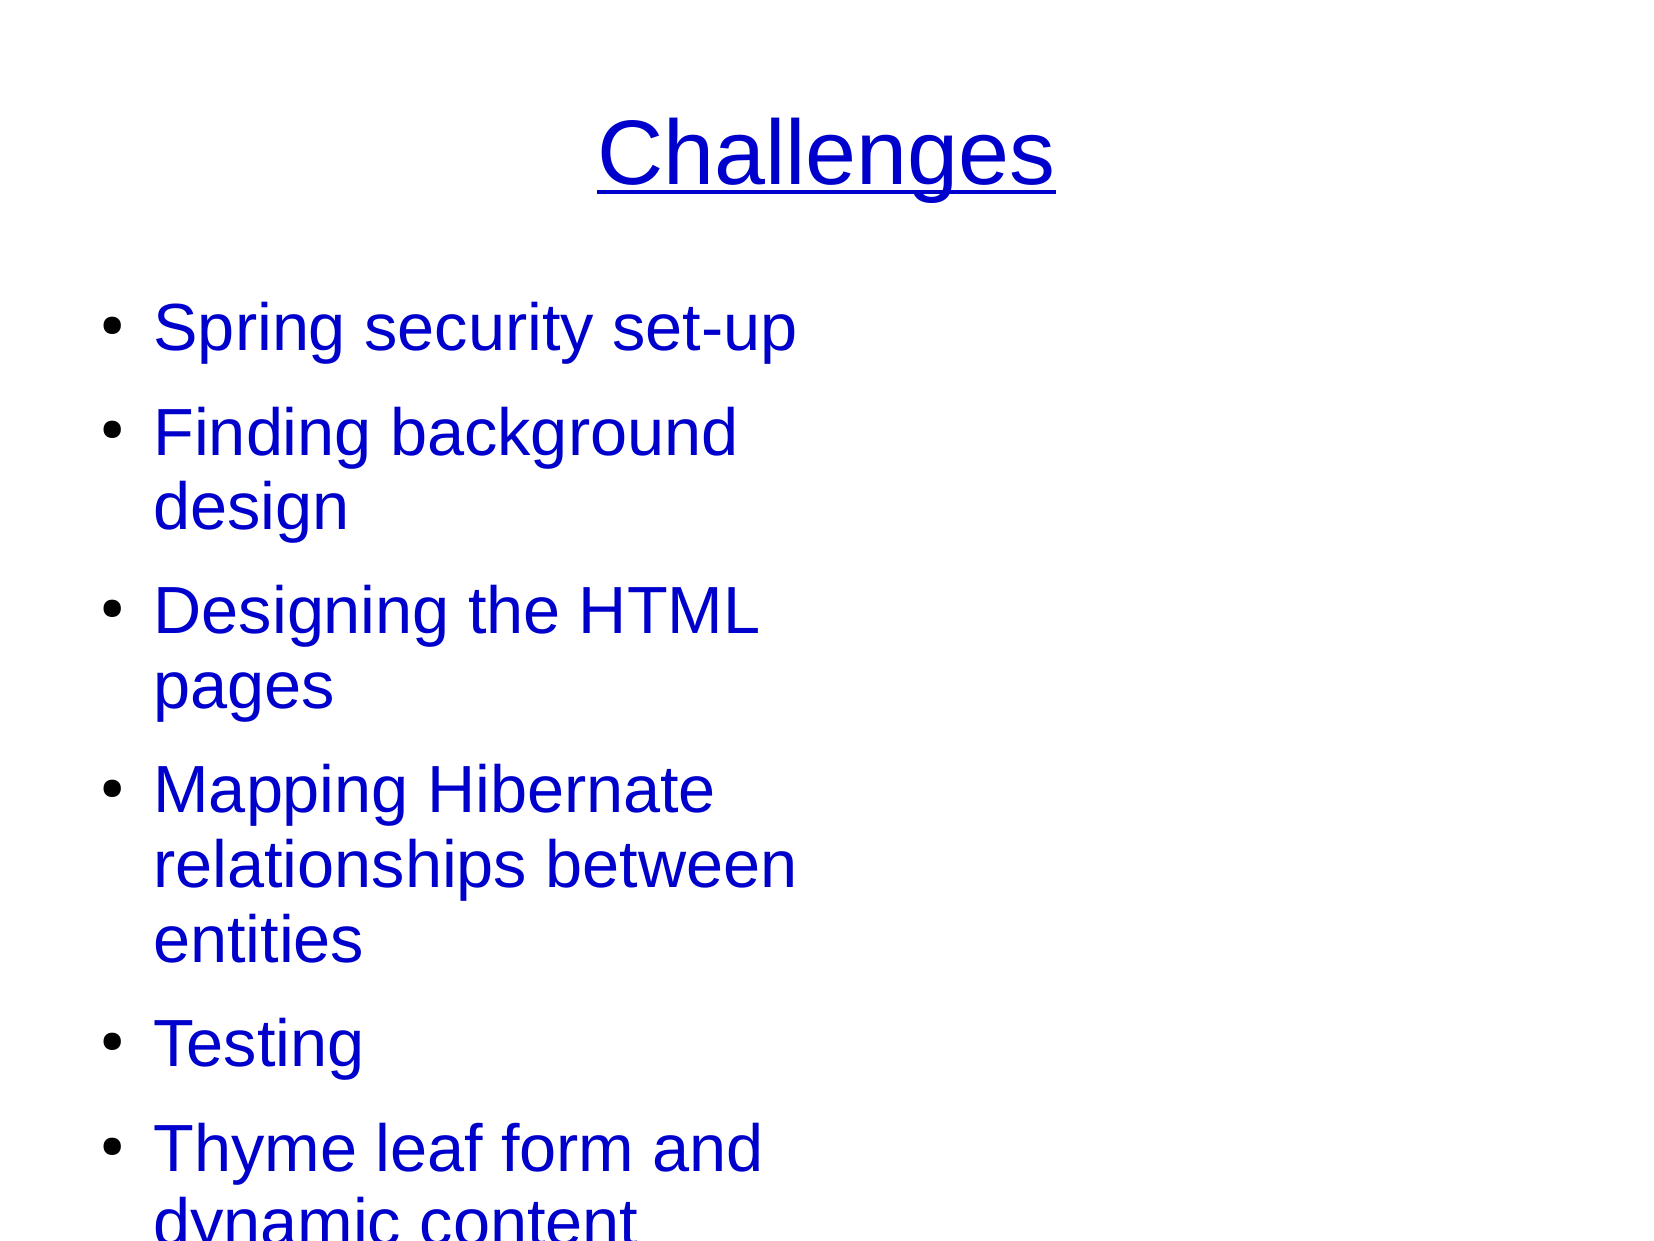

# Challenges
Spring security set-up
Finding background design
Designing the HTML pages
Mapping Hibernate relationships between entities
Testing
Thyme leaf form and dynamic content